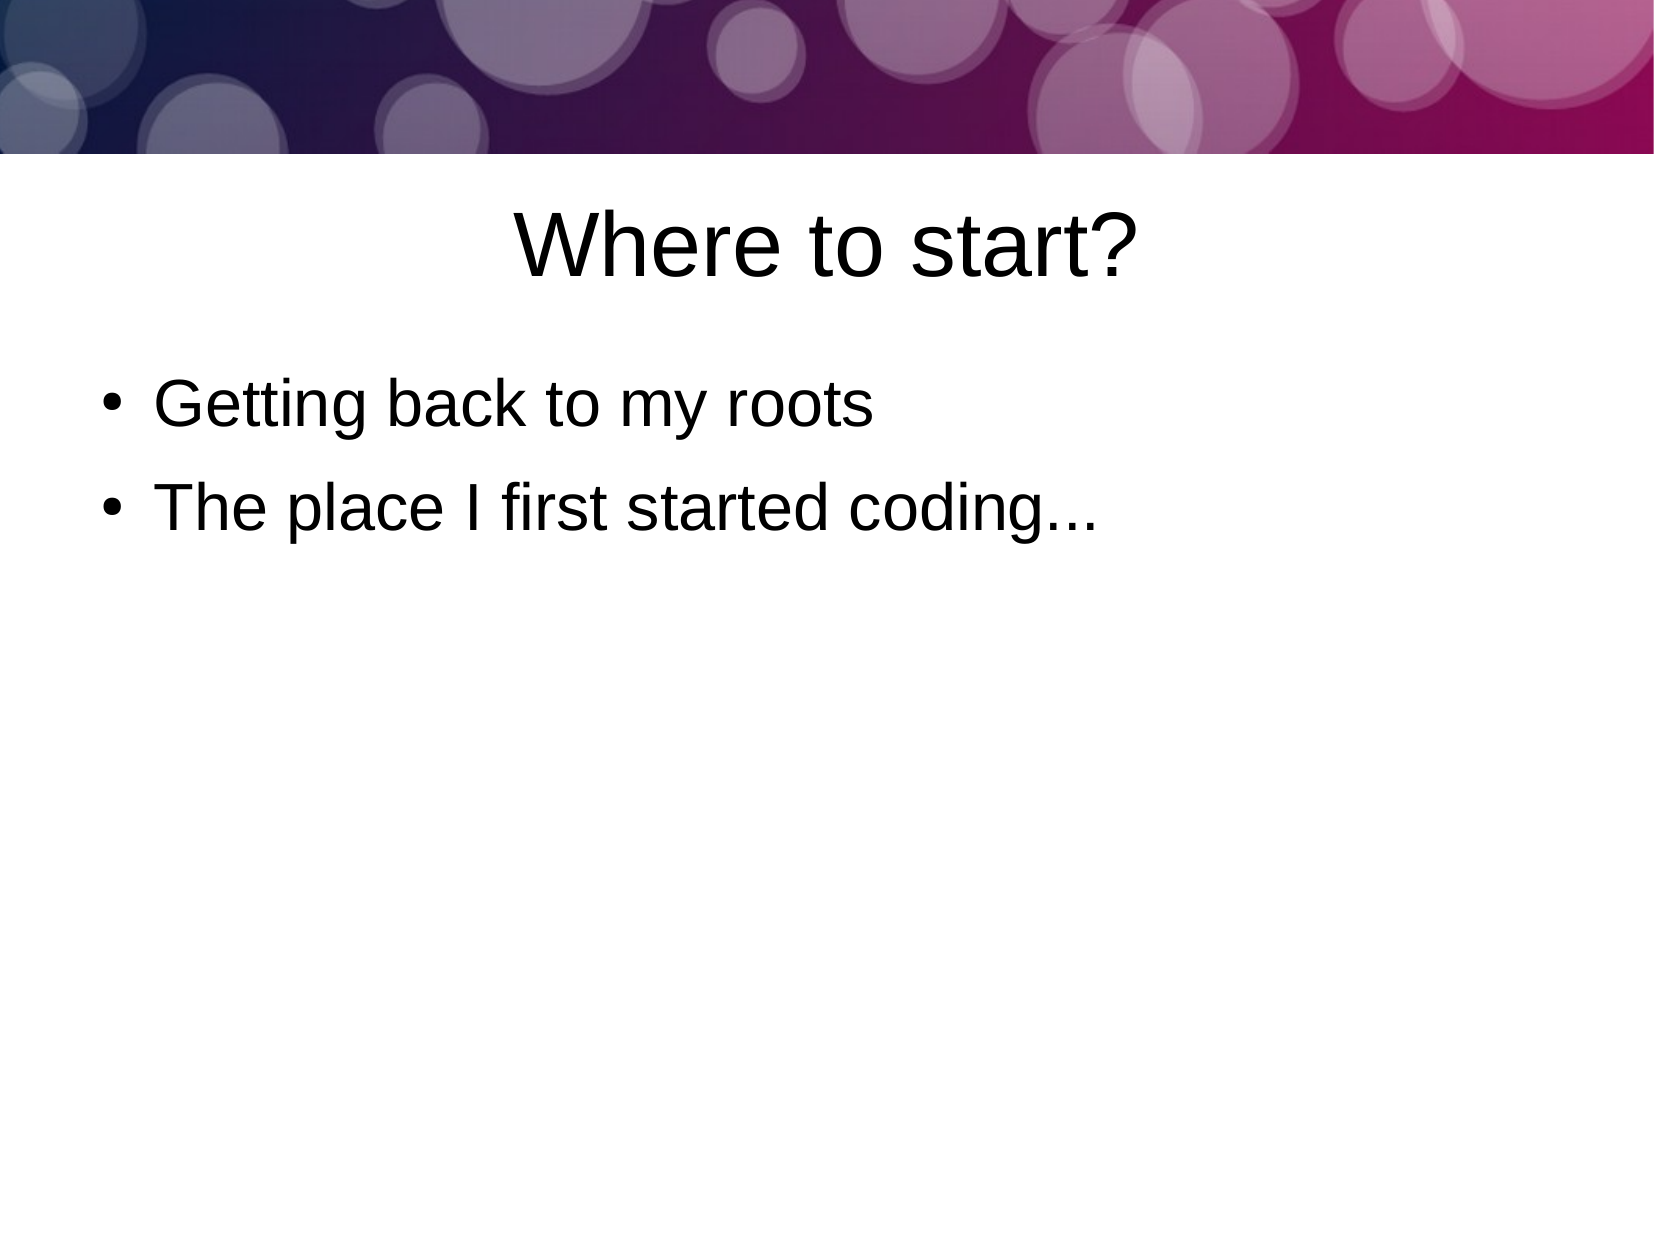

# Where to start?
Getting back to my roots
The place I first started coding...